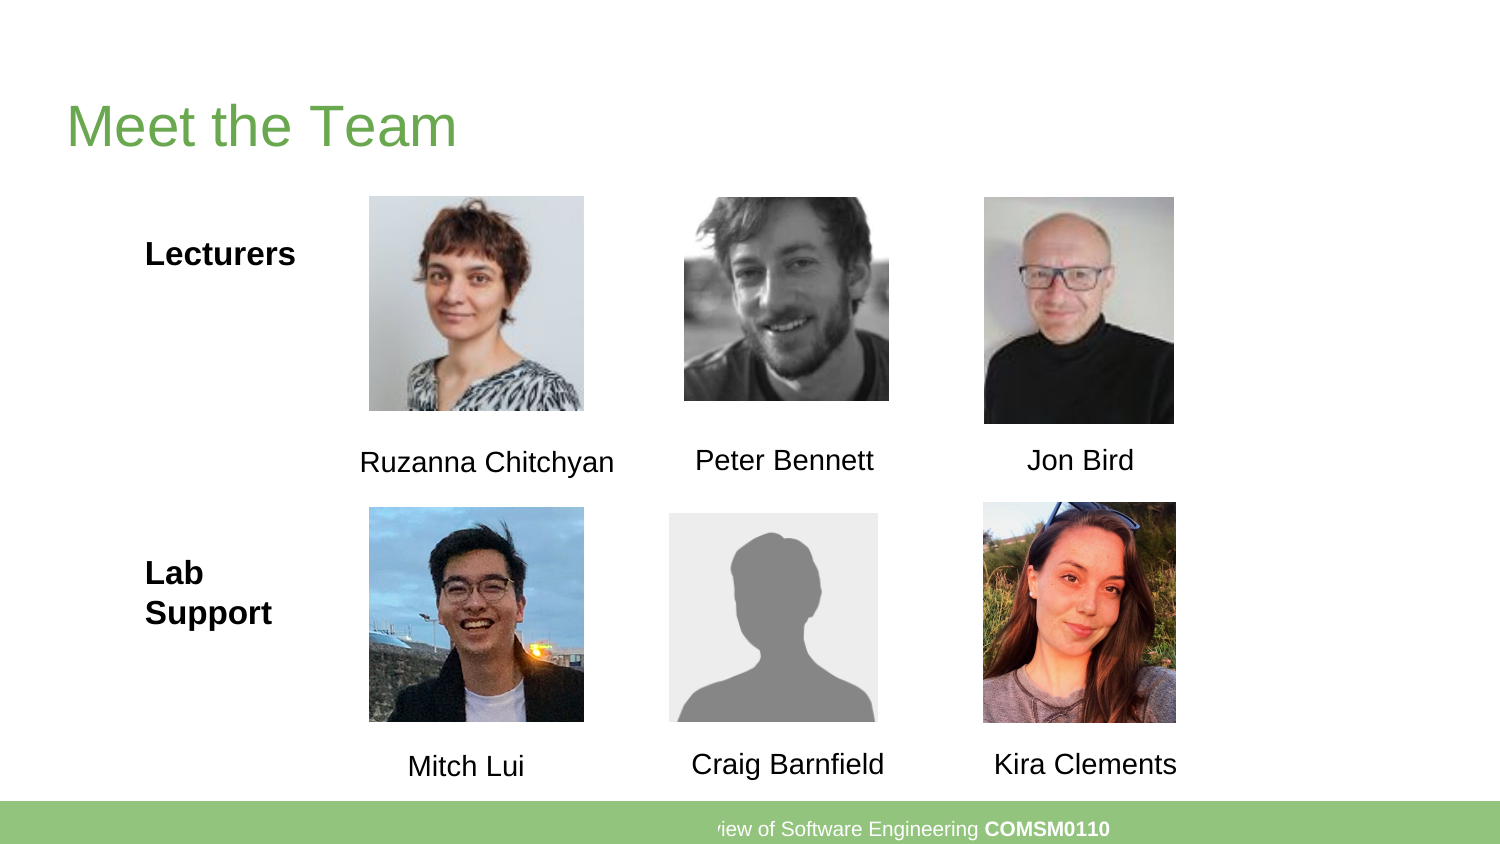

# Meet the Team
Lecturers
Peter Bennett
Jon Bird
Ruzanna Chitchyan
Lab Support
Craig Barnfield
Kira Clements
Mitch Lui